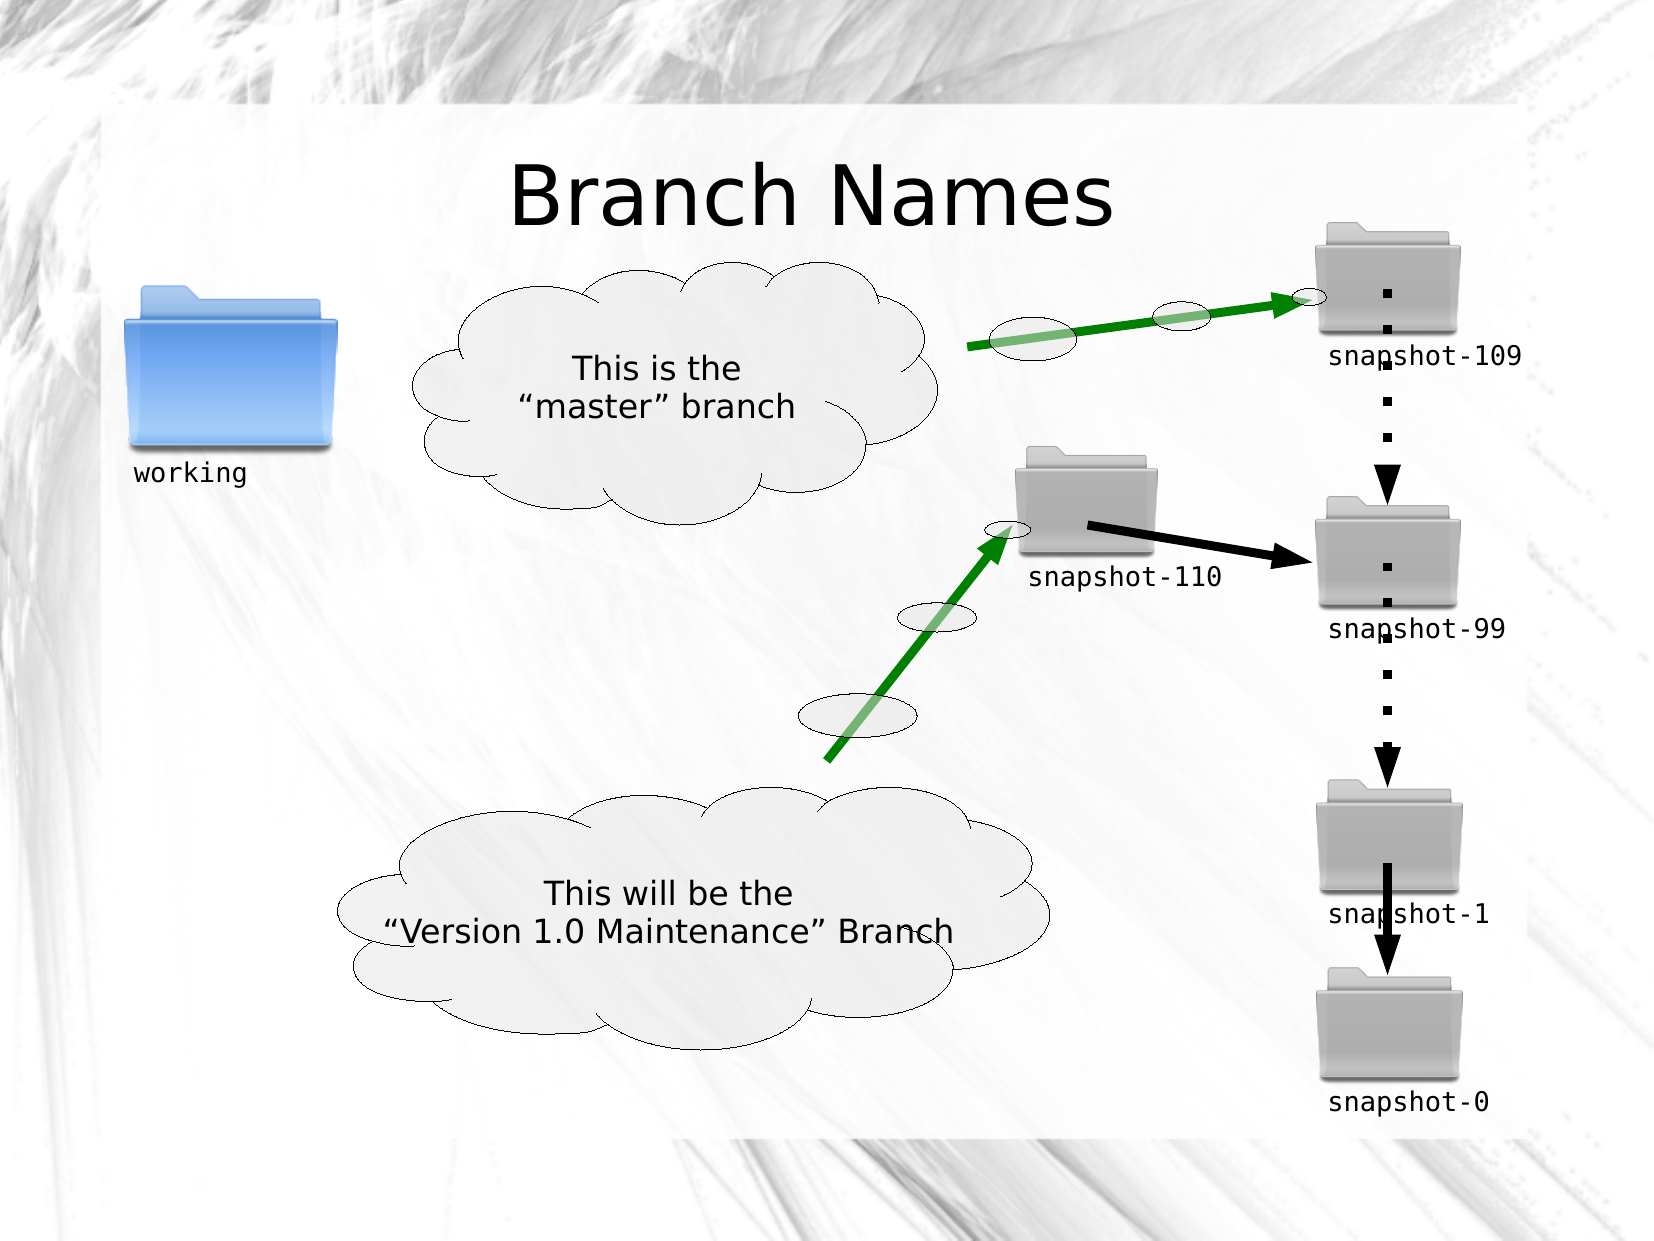

# Branch Names
snapshot-109
working
This is the
“master” branch
snapshot-110
snapshot-99
snapshot-1
This will be the
“Version 1.0 Maintenance” Branch
snapshot-0